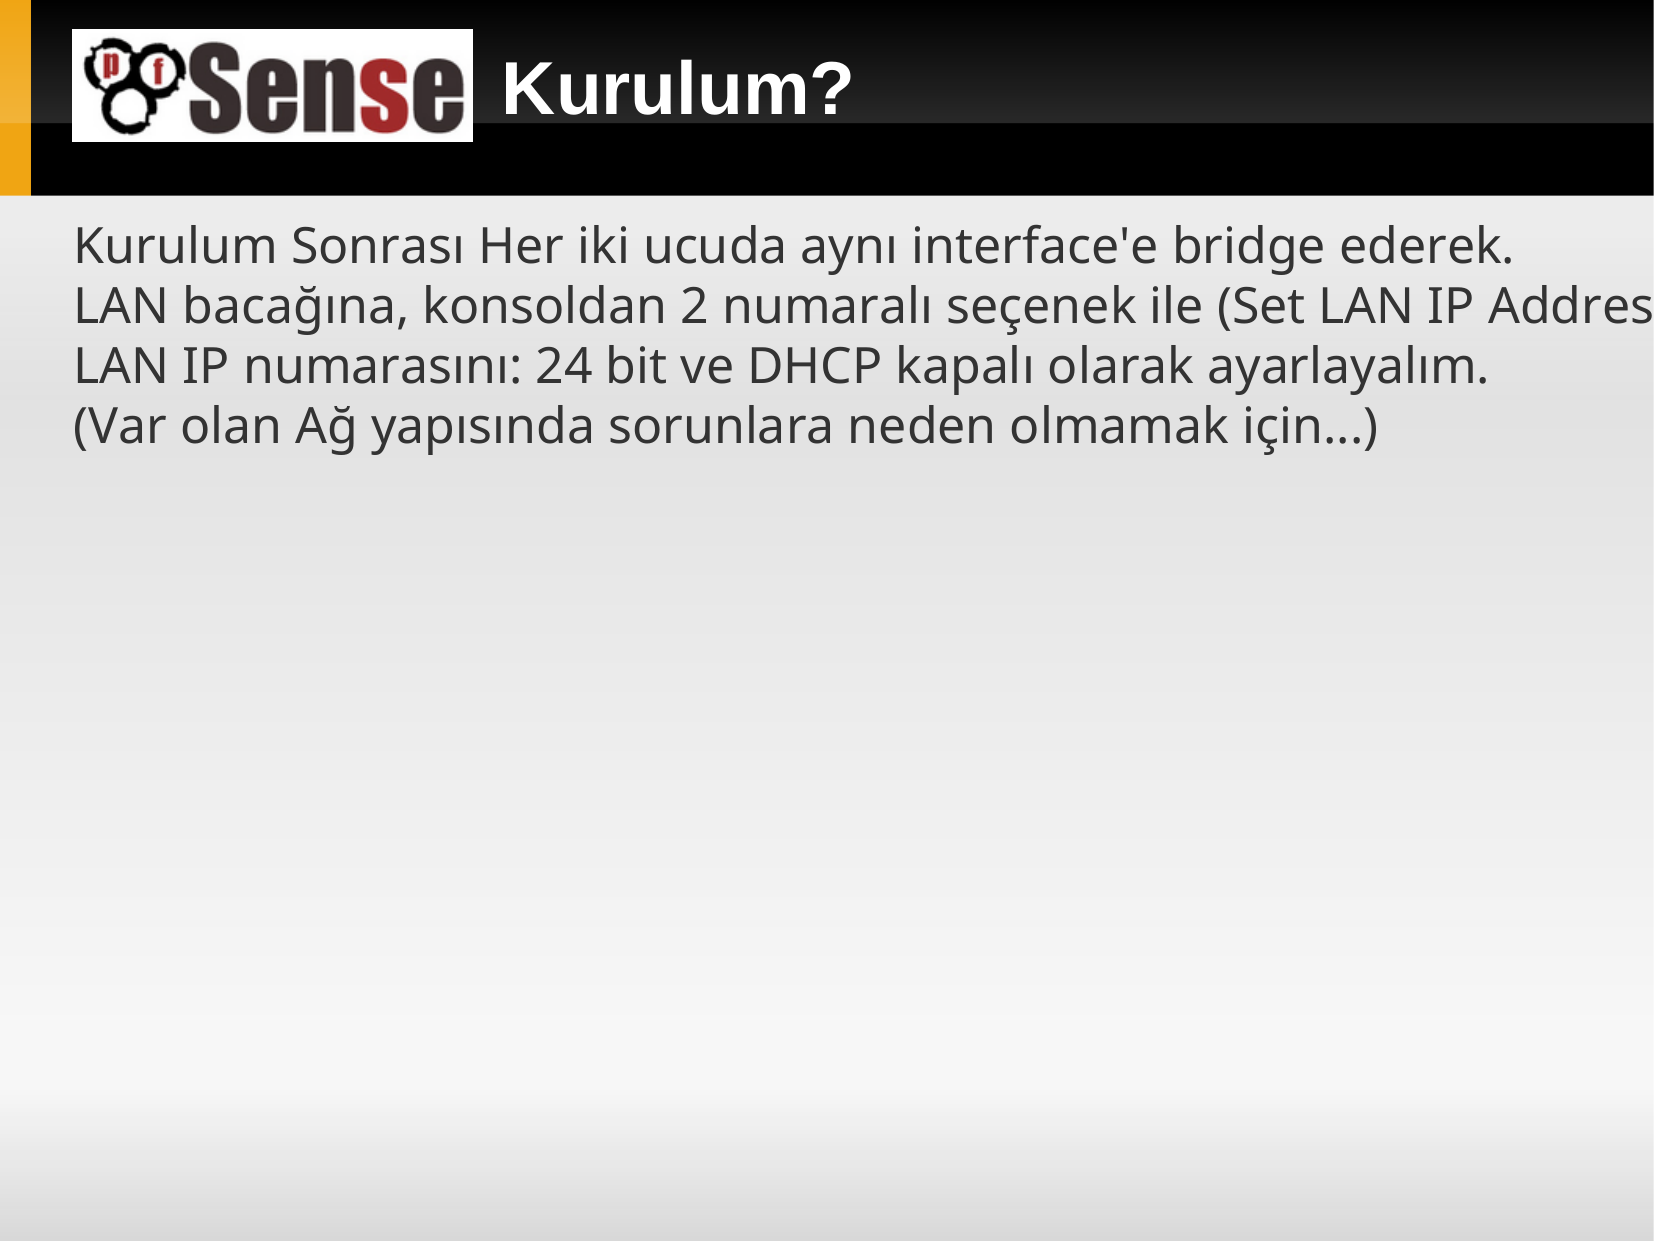

# Kurulum?
Kurulum Sonrası Her iki ucuda aynı interface'e bridge ederek.
LAN bacağına, konsoldan 2 numaralı seçenek ile (Set LAN IP Address)
LAN IP numarasını: 24 bit ve DHCP kapalı olarak ayarlayalım.
(Var olan Ağ yapısında sorunlara neden olmamak için...)